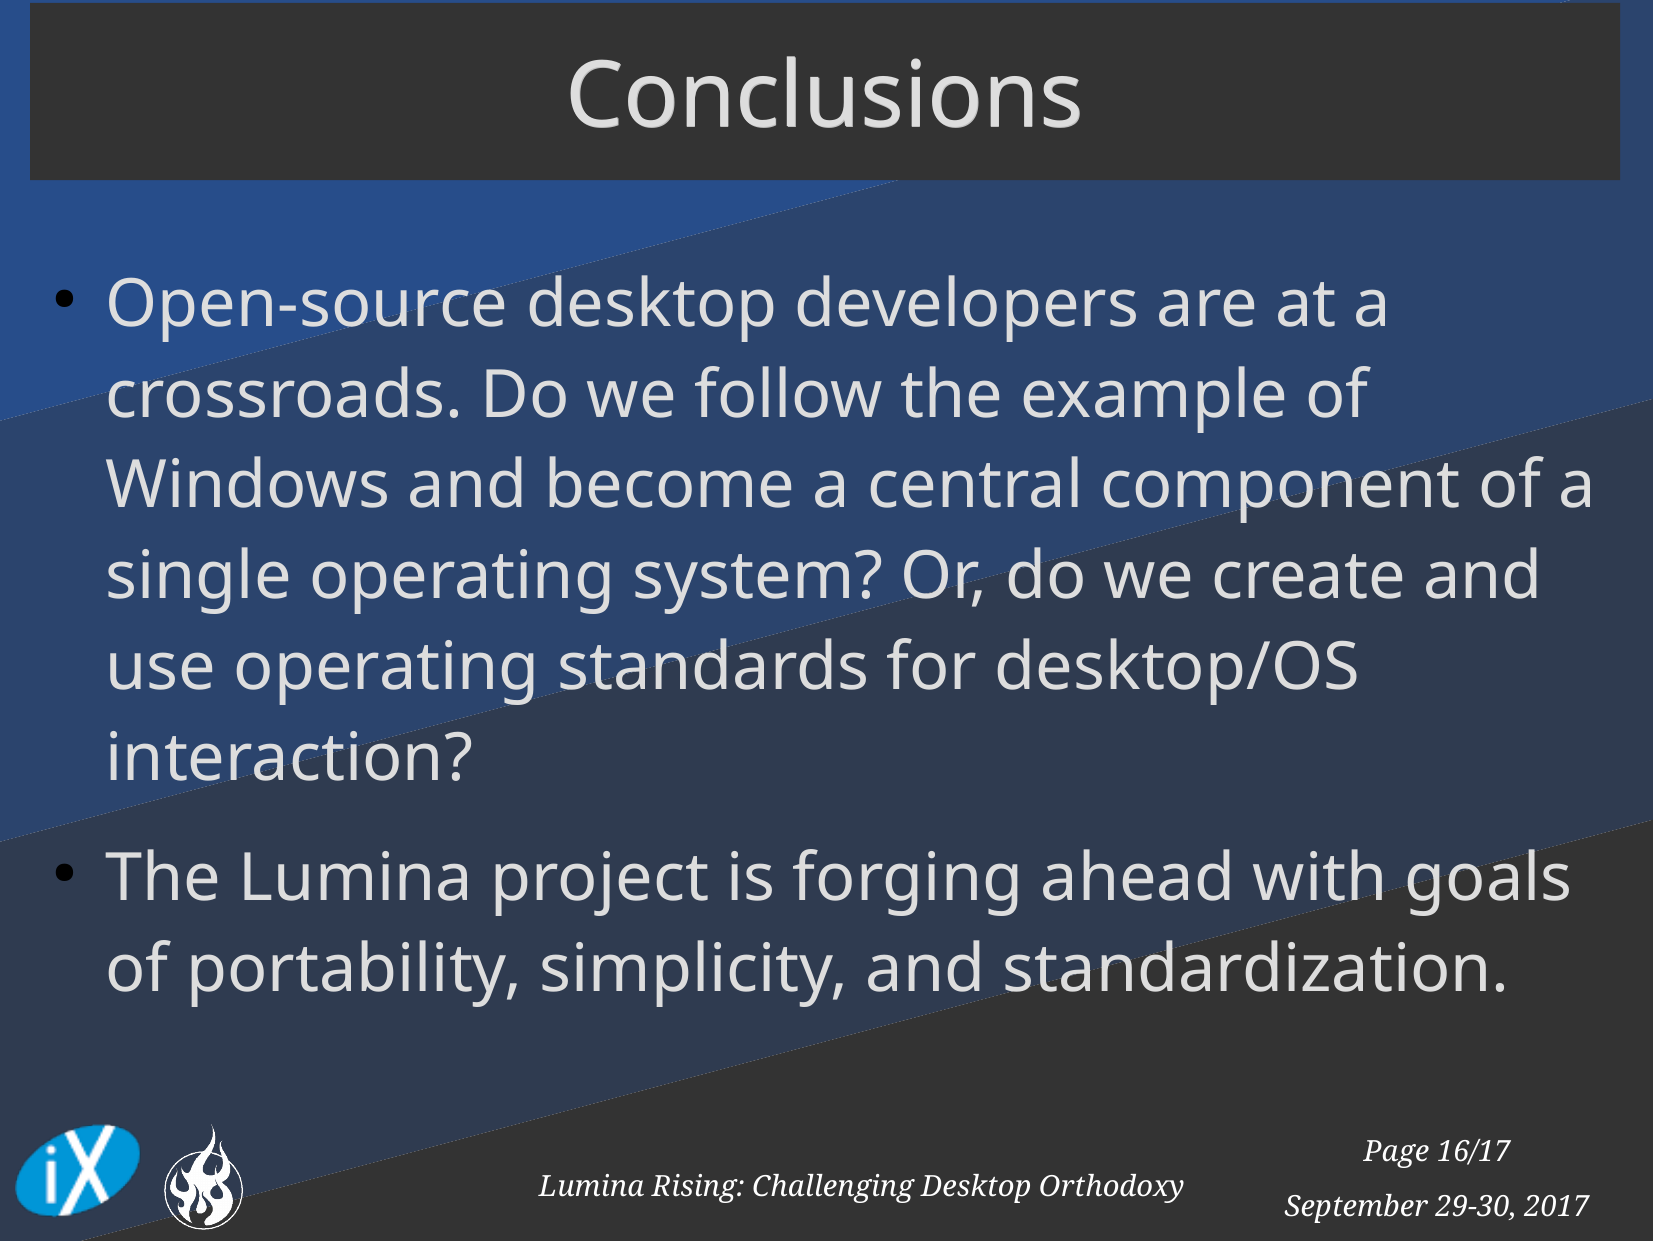

# Conclusions
Open-source desktop developers are at a crossroads. Do we follow the example of Windows and become a central component of a single operating system? Or, do we create and use operating standards for desktop/OS interaction?
The Lumina project is forging ahead with goals of portability, simplicity, and standardization.
Lumina Rising: Challenging Desktop Orthodoxy
16
September 29-30, 2017